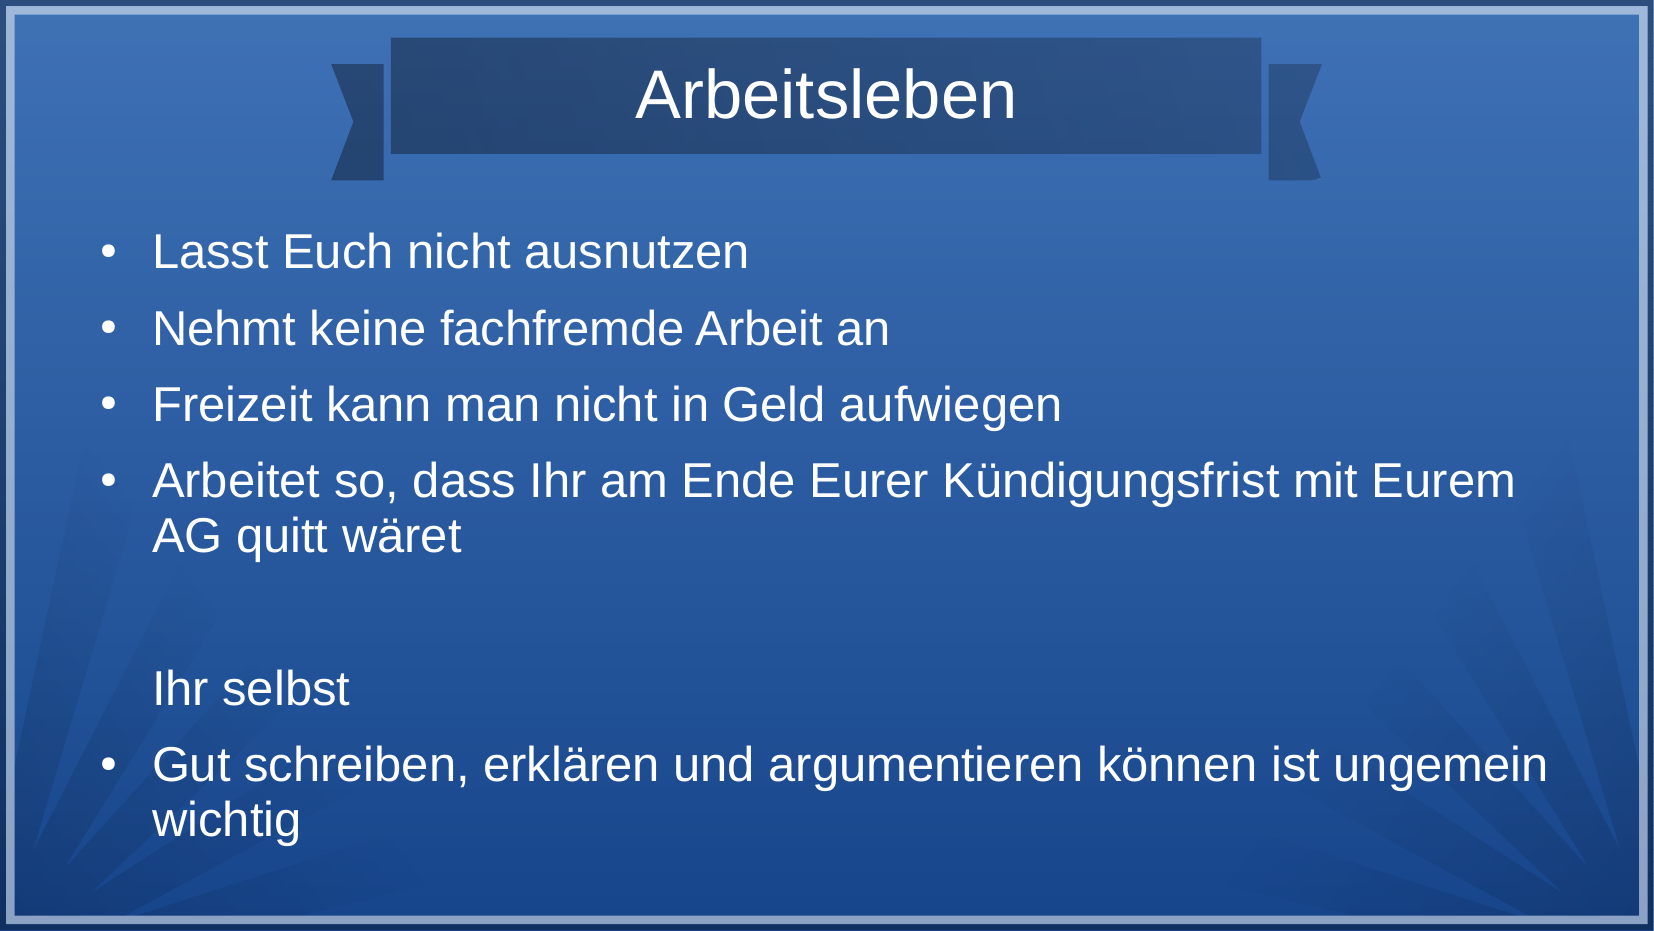

# Arbeitsleben
Lasst Euch nicht ausnutzen
Nehmt keine fachfremde Arbeit an
Freizeit kann man nicht in Geld aufwiegen
Arbeitet so, dass Ihr am Ende Eurer Kündigungsfrist mit Eurem AG quitt wäret
Ihr selbst
Gut schreiben, erklären und argumentieren können ist ungemein wichtig